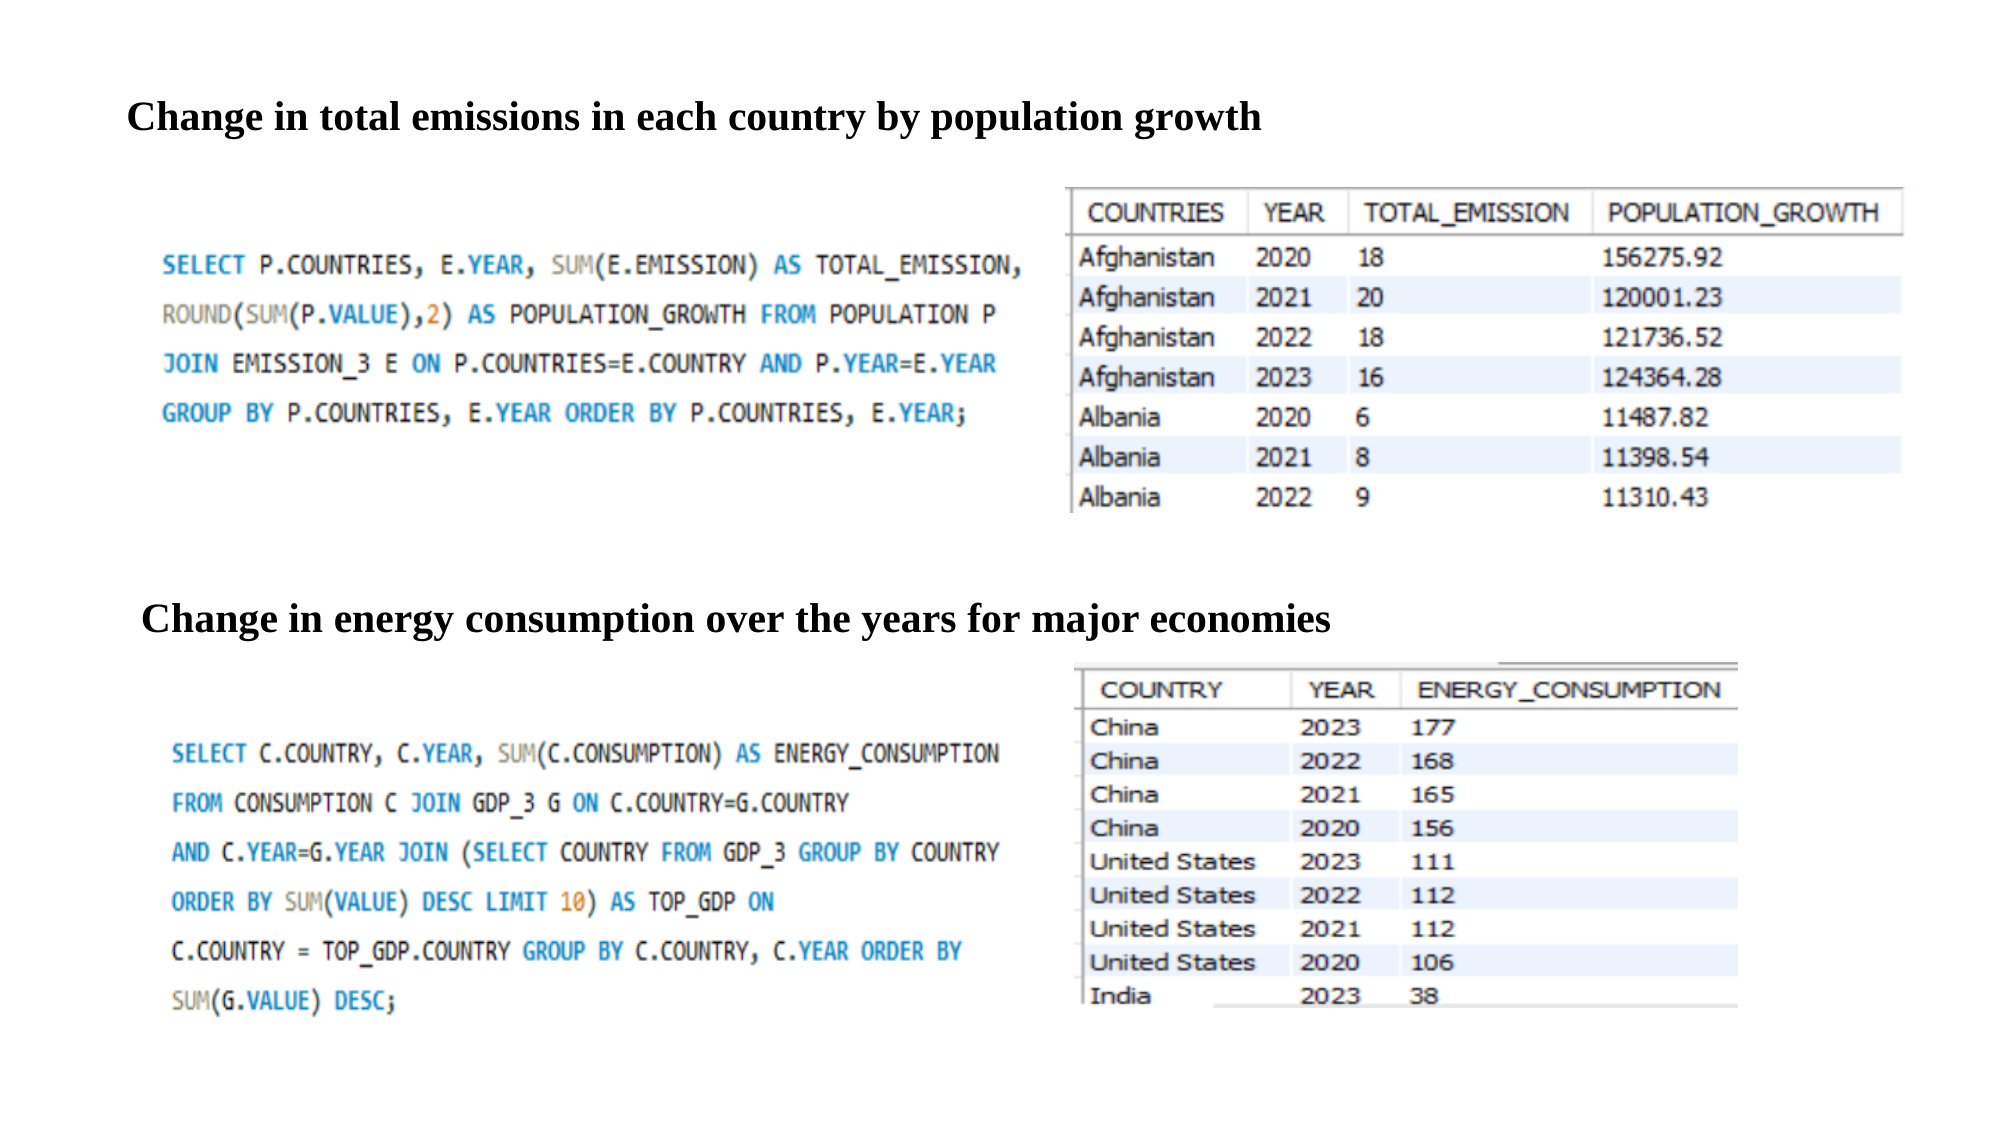

# Change in total emissions in each country by population growth
Change in energy consumption over the years for major economies